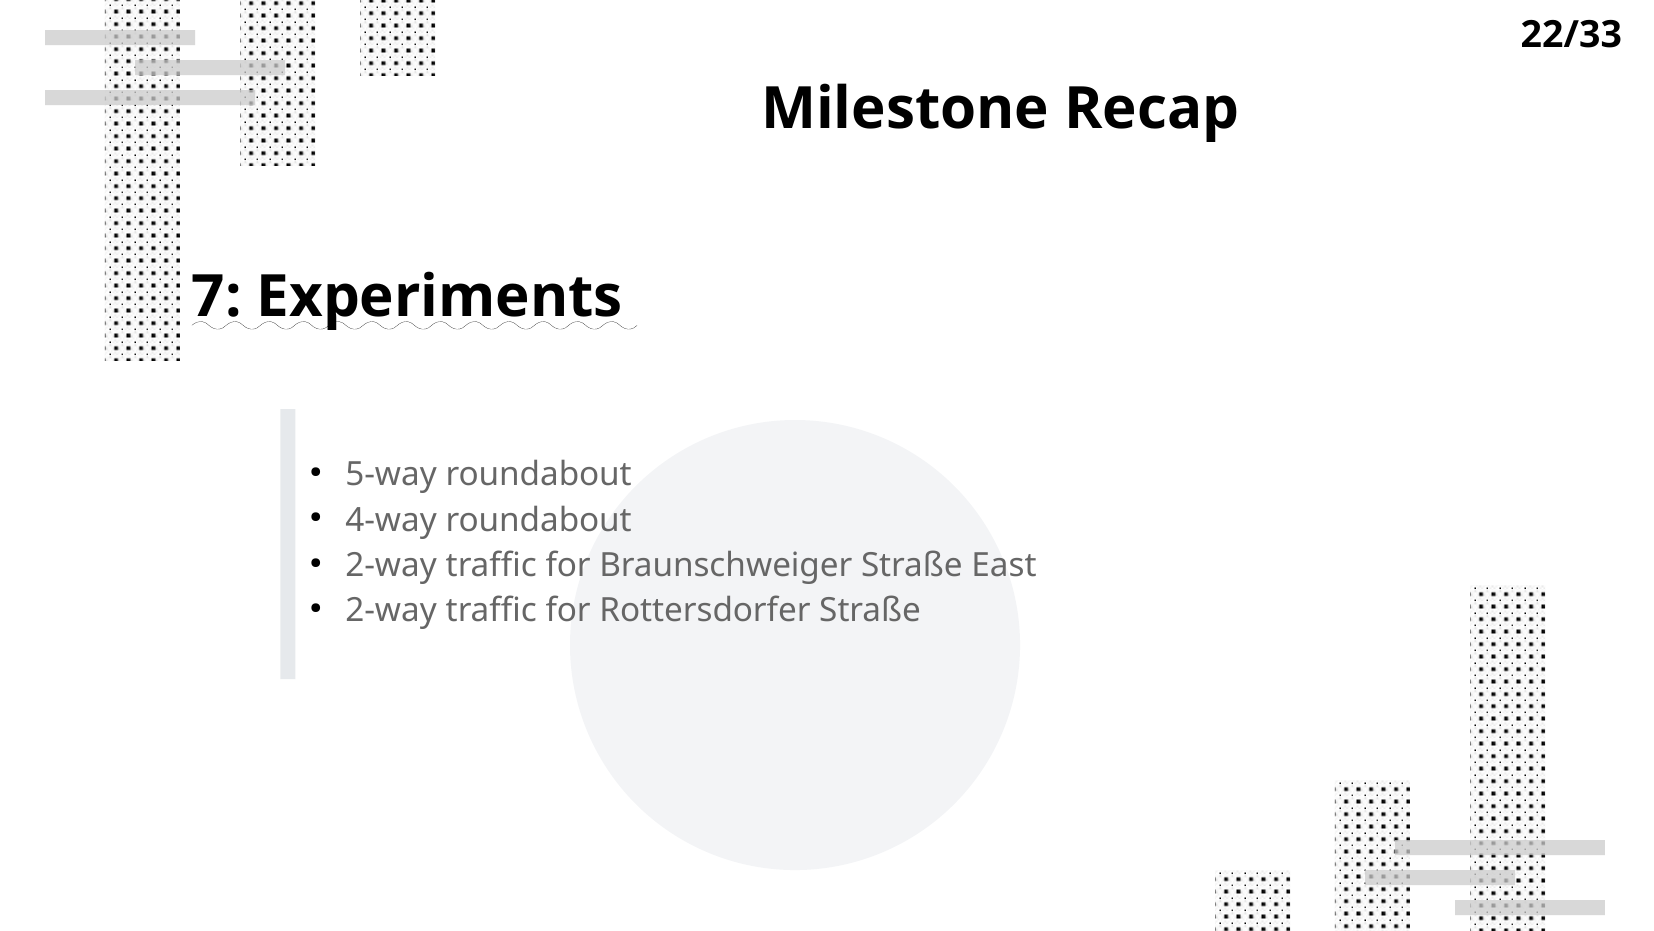

22/33
Milestone Recap
7: Experiments
5-way roundabout
4-way roundabout
2-way traffic for Braunschweiger Straße East
2-way traffic for Rottersdorfer Straße